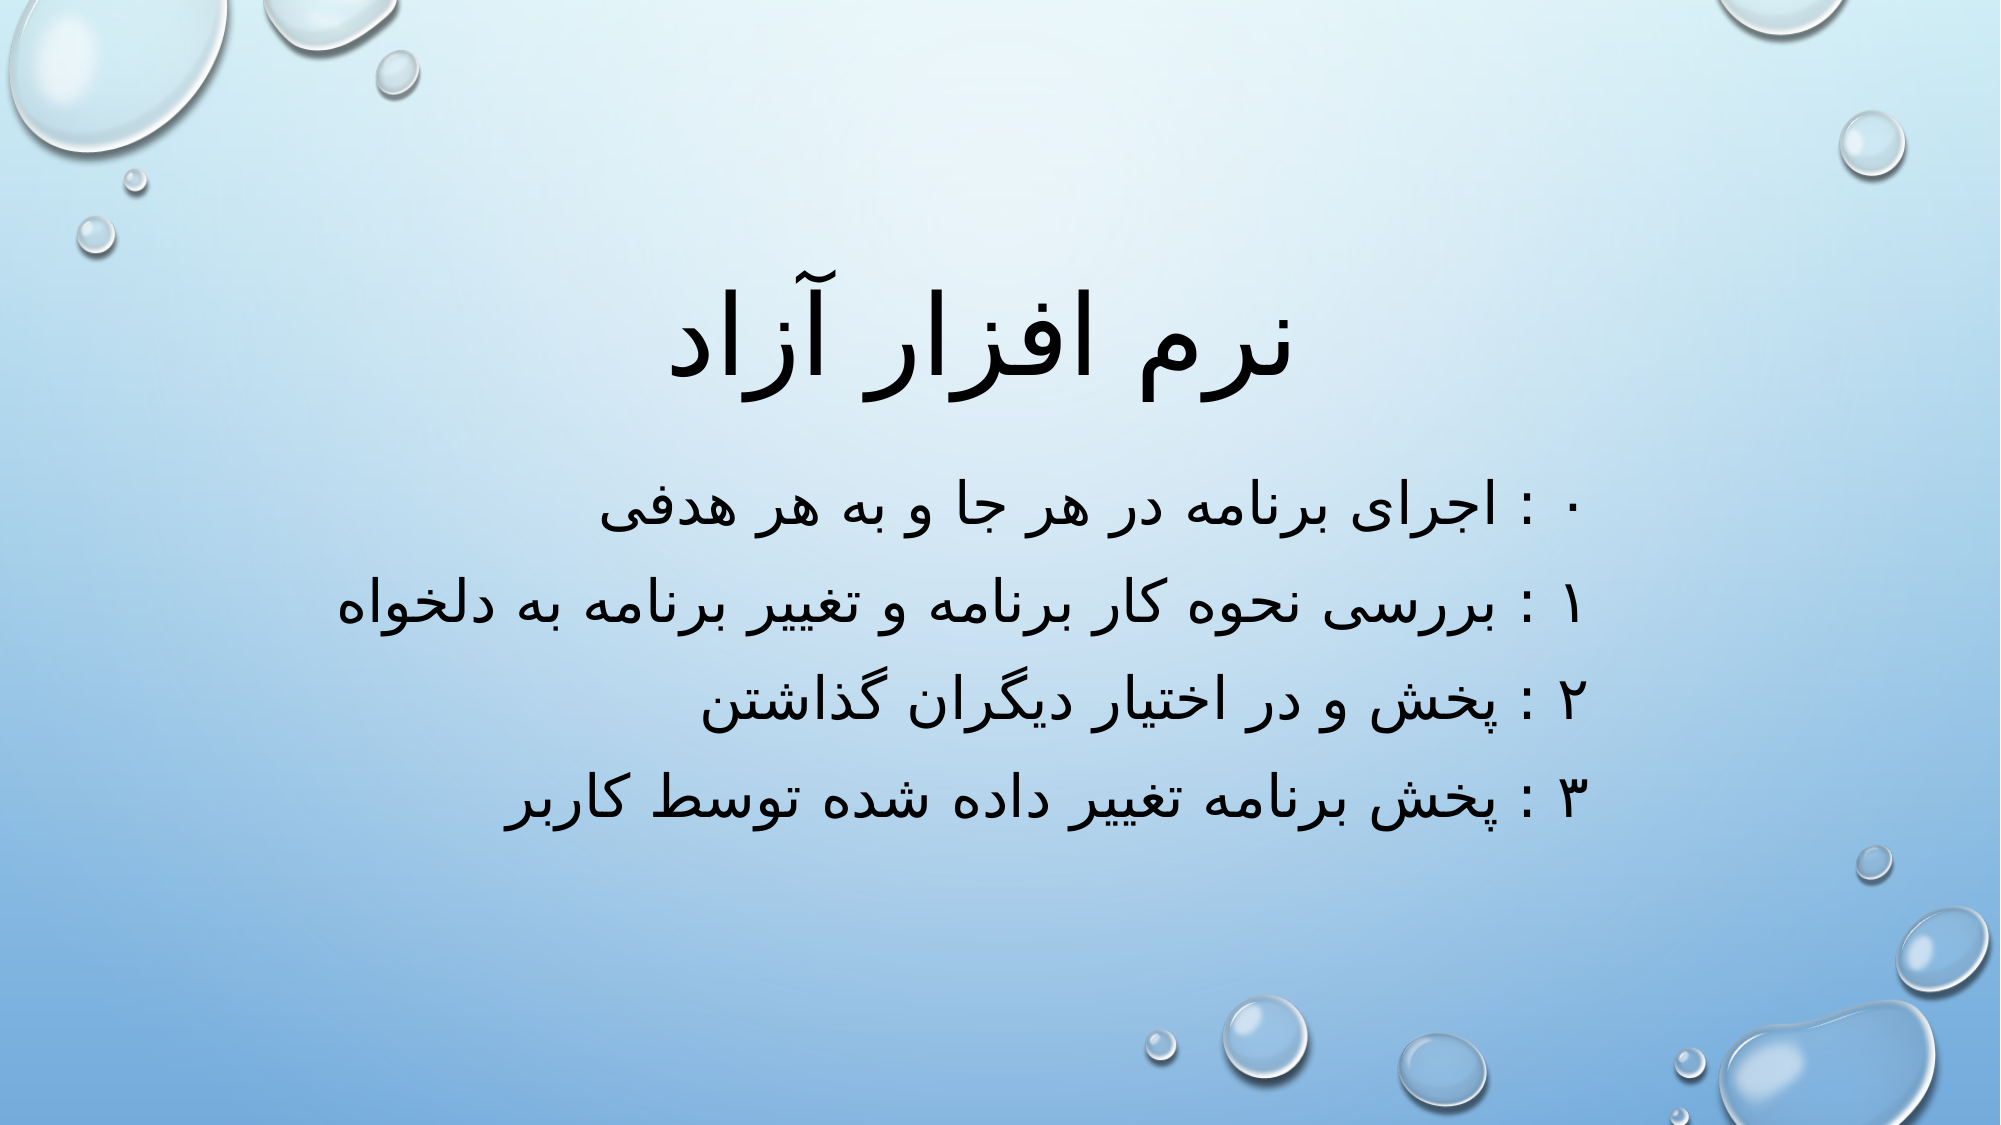

# نرم افزار آزاد
۰ : اجرای برنامه در هر جا و به هر هدفی
۱ : بررسی نحوه کار برنامه و تغییر برنامه به دلخواه
۲ : پخش و در اختیار دیگران گذاشتن
۳ : پخش برنامه تغییر داده شده توسط کاربر